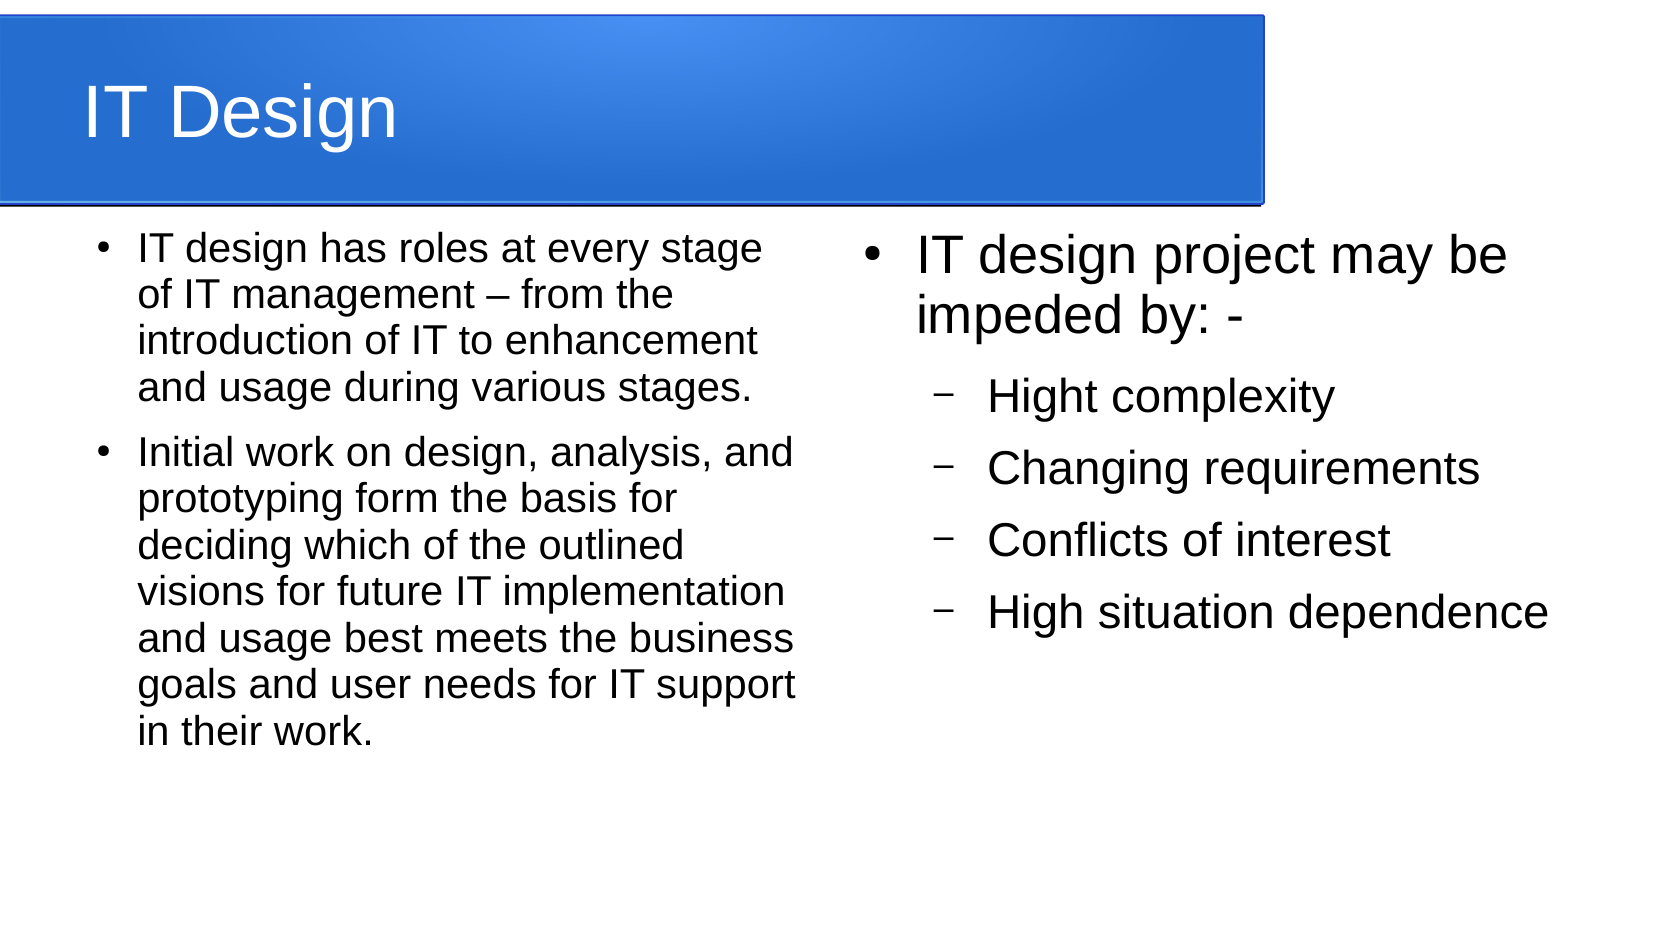

# IT Design
IT design has roles at every stage of IT management – from the introduction of IT to enhancement and usage during various stages.
Initial work on design, analysis, and prototyping form the basis for deciding which of the outlined visions for future IT implementation and usage best meets the business goals and user needs for IT support in their work.
IT design project may be impeded by: -
Hight complexity
Changing requirements
Conflicts of interest
High situation dependence